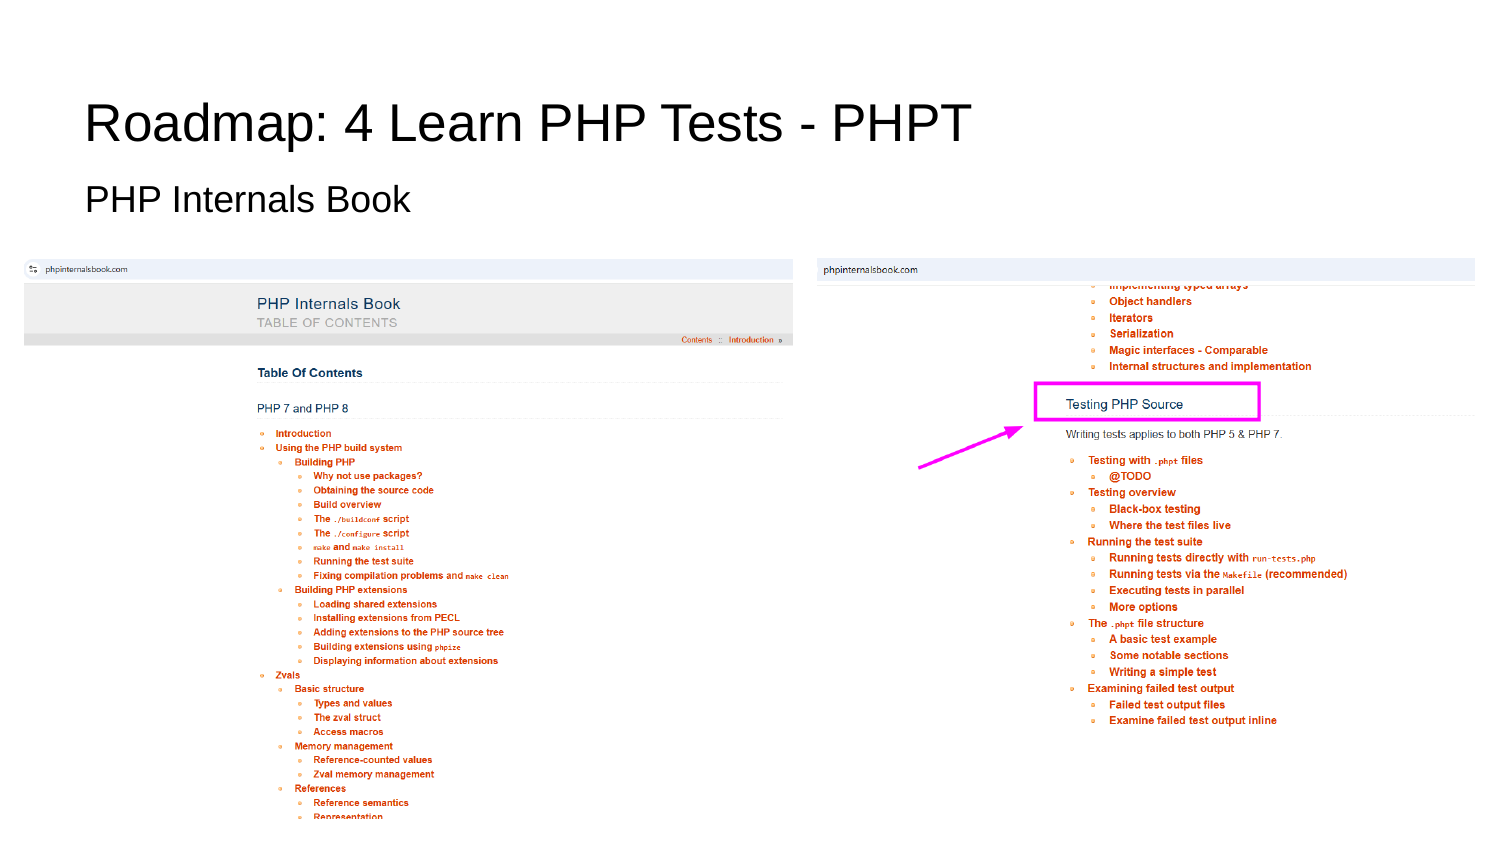

# Roadmap: 4 Learn PHP Tests - PHPT
PHP Internals Book